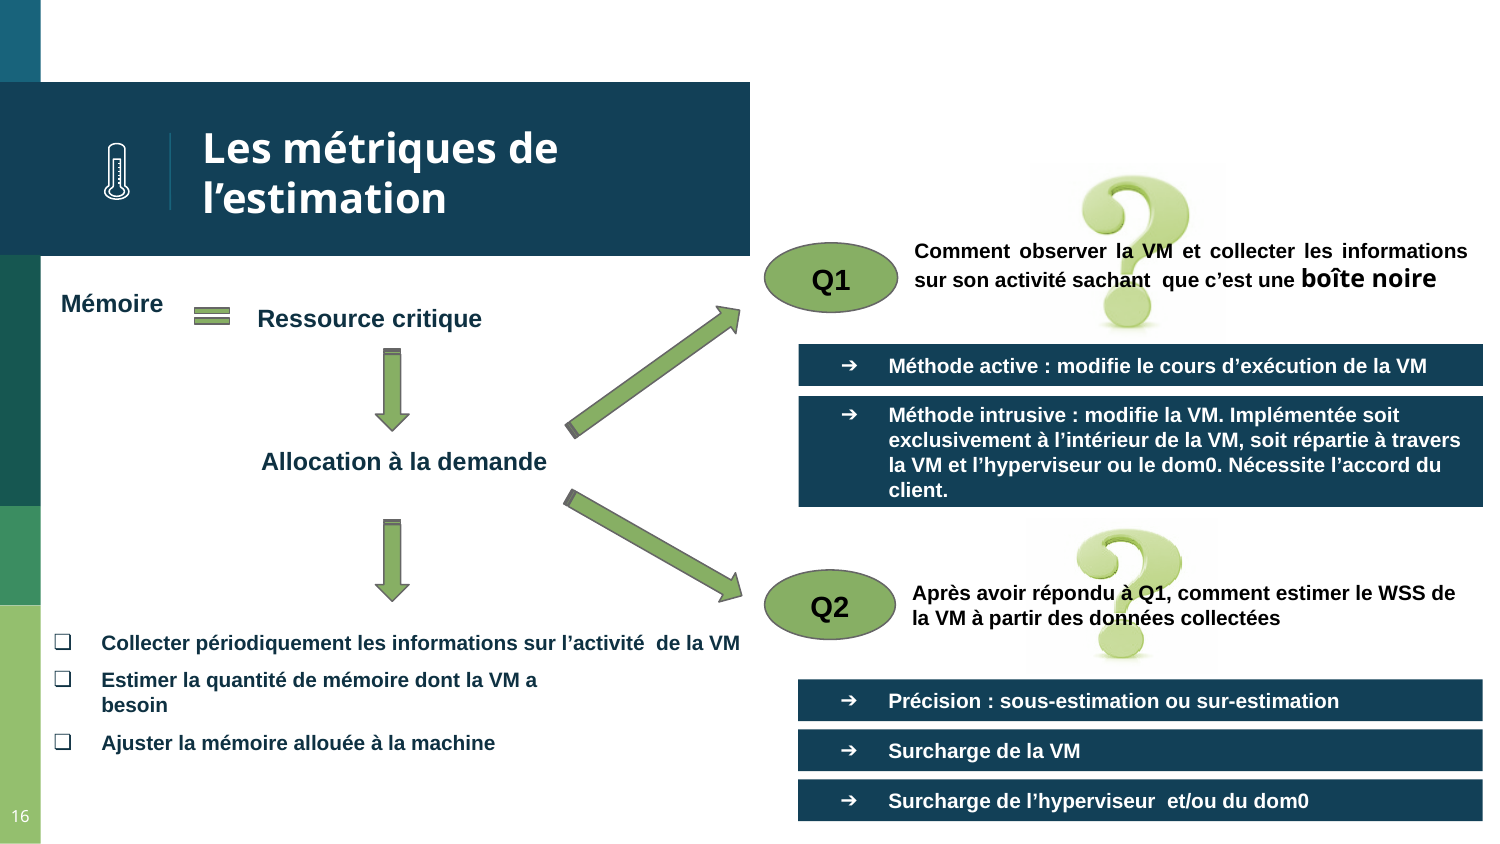

# Les métriques de l’estimation
Comment observer la VM et collecter les informations sur son activité sachant que c’est une boîte noire
Q1
Mémoire
Ressource critique
Méthode active : modifie le cours d’exécution de la VM
Allocation à la demande
Méthode intrusive : modifie la VM. Implémentée soit exclusivement à l’intérieur de la VM, soit répartie à travers la VM et l’hyperviseur ou le dom0. Nécessite l’accord du client.
Après avoir répondu à Q1, comment estimer le WSS de la VM à partir des données collectées
Q2
Collecter périodiquement les informations sur l’activité de la VM
Estimer la quantité de mémoire dont la VM a besoin
Précision : sous-estimation ou sur-estimation
Ajuster la mémoire allouée à la machine
Surcharge de la VM
Surcharge de l’hyperviseur et/ou du dom0